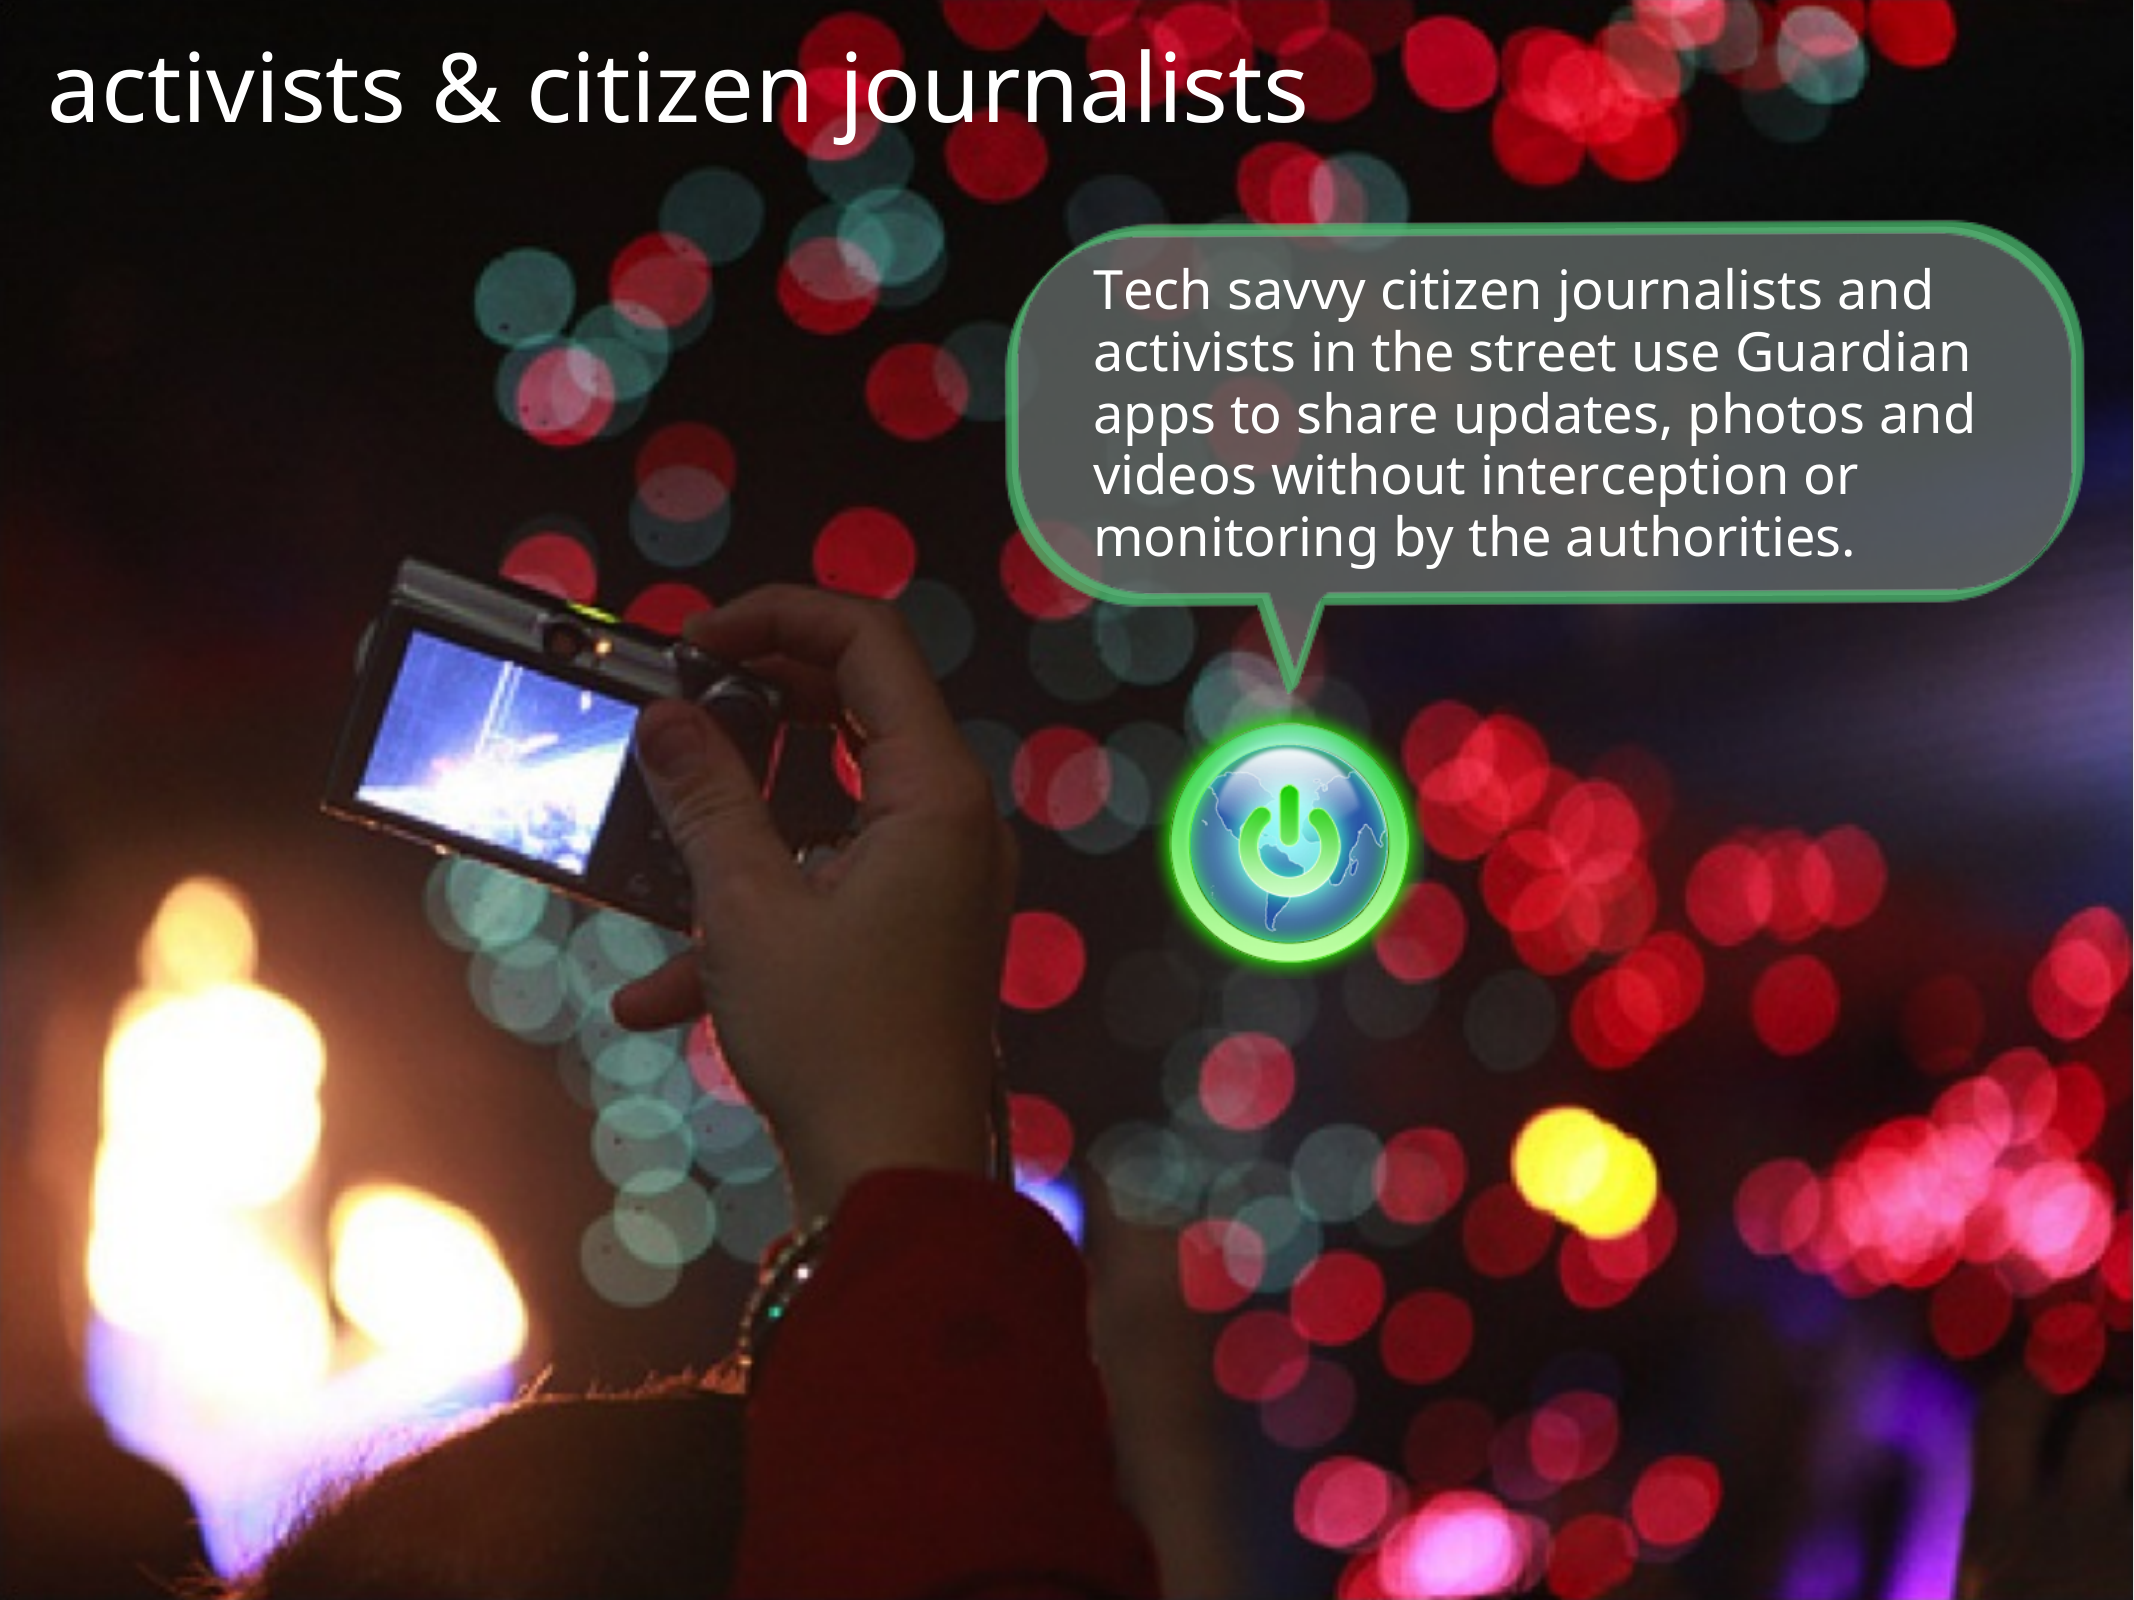

# activists & citizen journalists
Tech savvy citizen journalists and activists in the street use Guardian apps to share updates, photos and videos without interception or monitoring by the authorities.